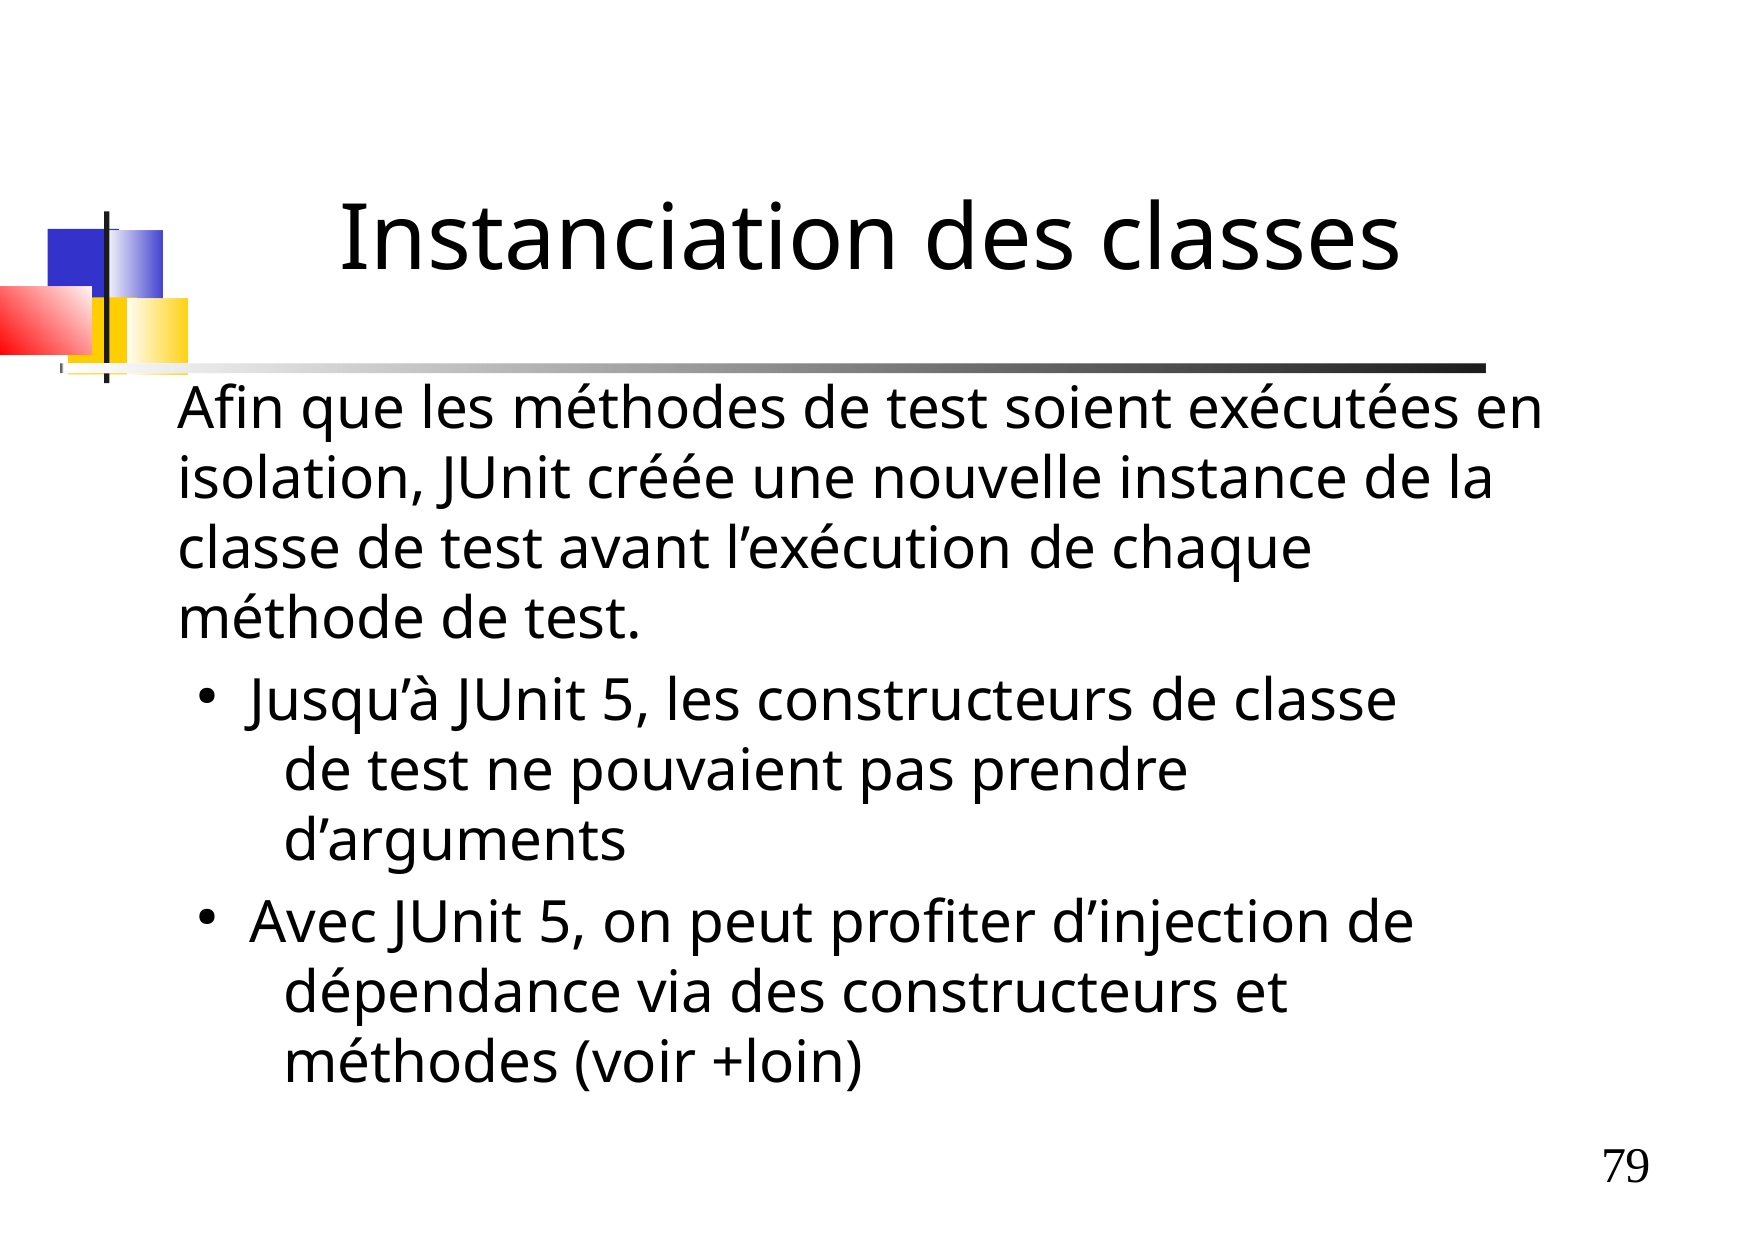

# Instanciation des classes
Afin que les méthodes de test soient exécutées en isolation, JUnit créée une nouvelle instance de la classe de test avant l’exécution de chaque méthode de test.
Jusqu’à JUnit 5, les constructeurs de classe de test ne pouvaient pas prendre d’arguments
Avec JUnit 5, on peut profiter d’injection de dépendance via des constructeurs et méthodes (voir +loin)
79